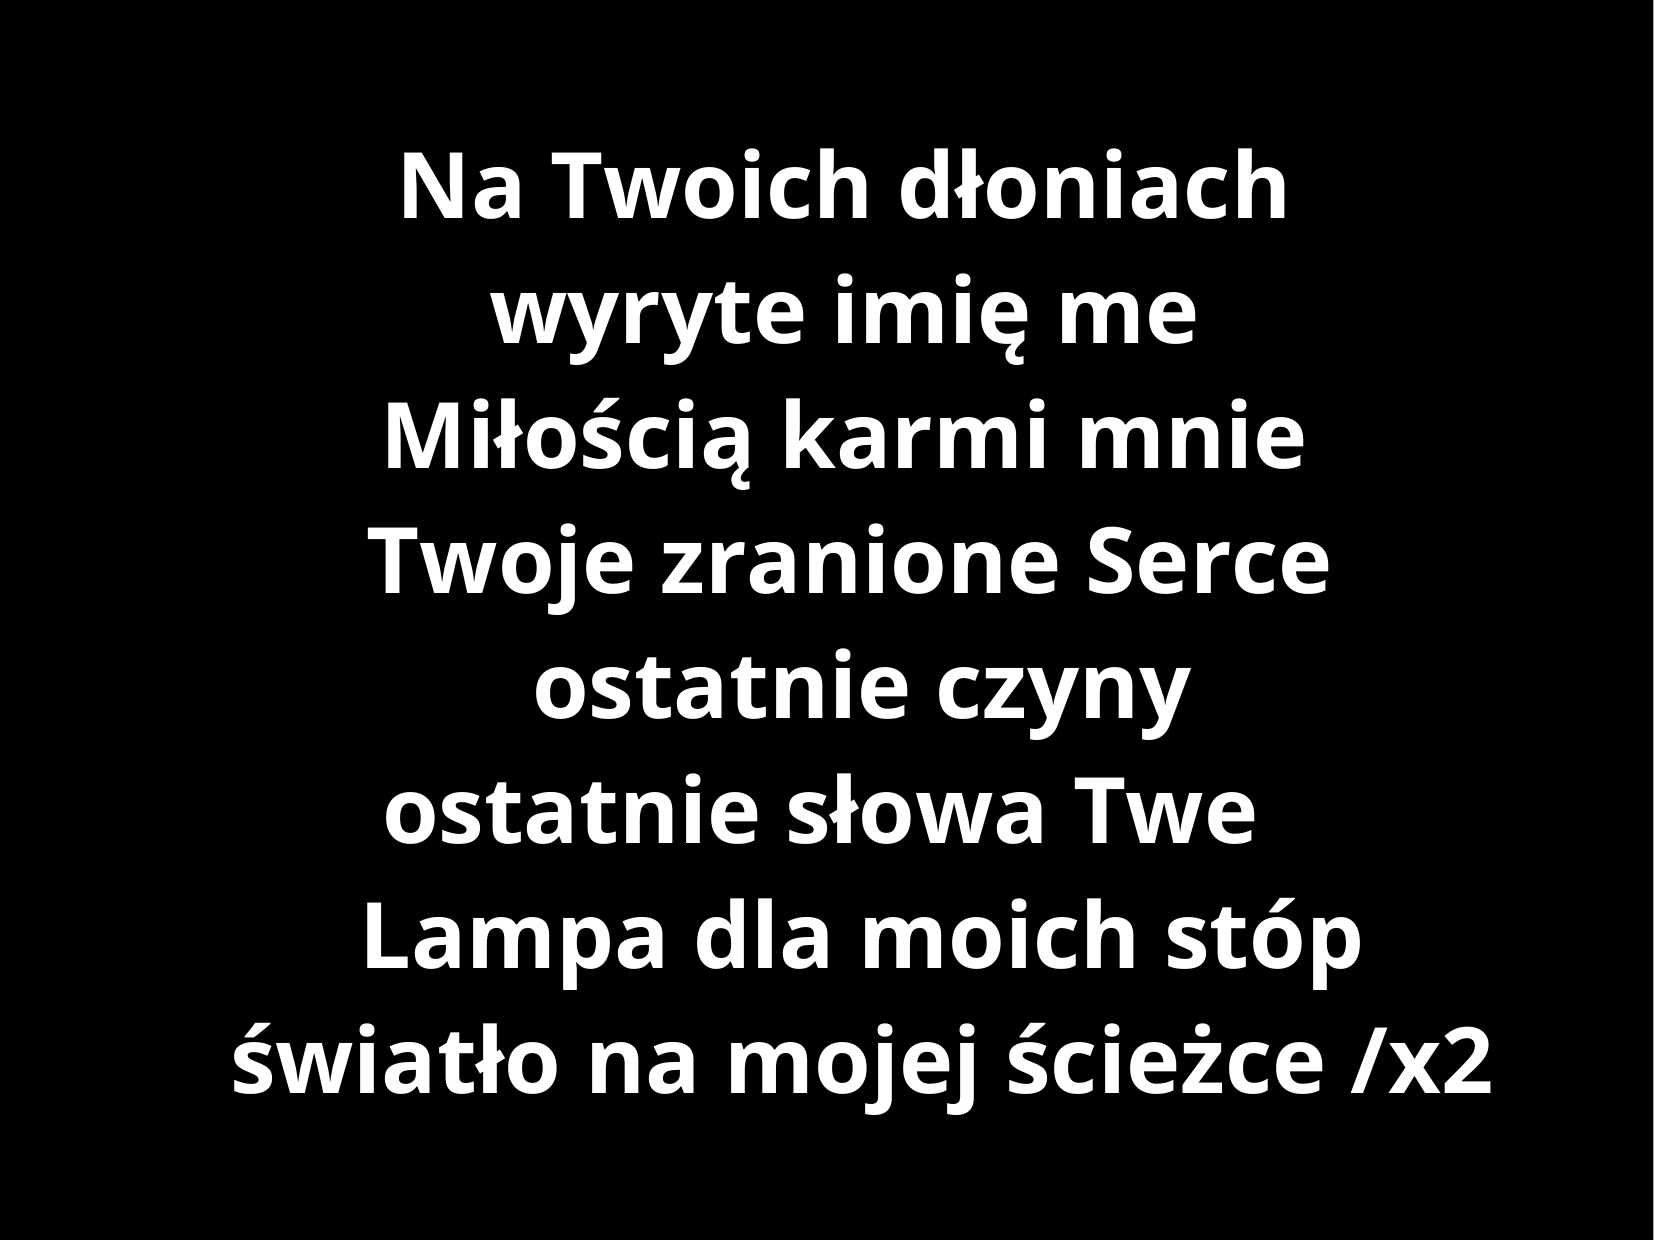

# Na Twoich dłoniach
wyryte imię me
Miłością karmi mnie
Twoje zranione Serce
ostatnie czyny
ostatnie słowa Twe
Lampa dla moich stóp
światło na mojej ścieżce /x2